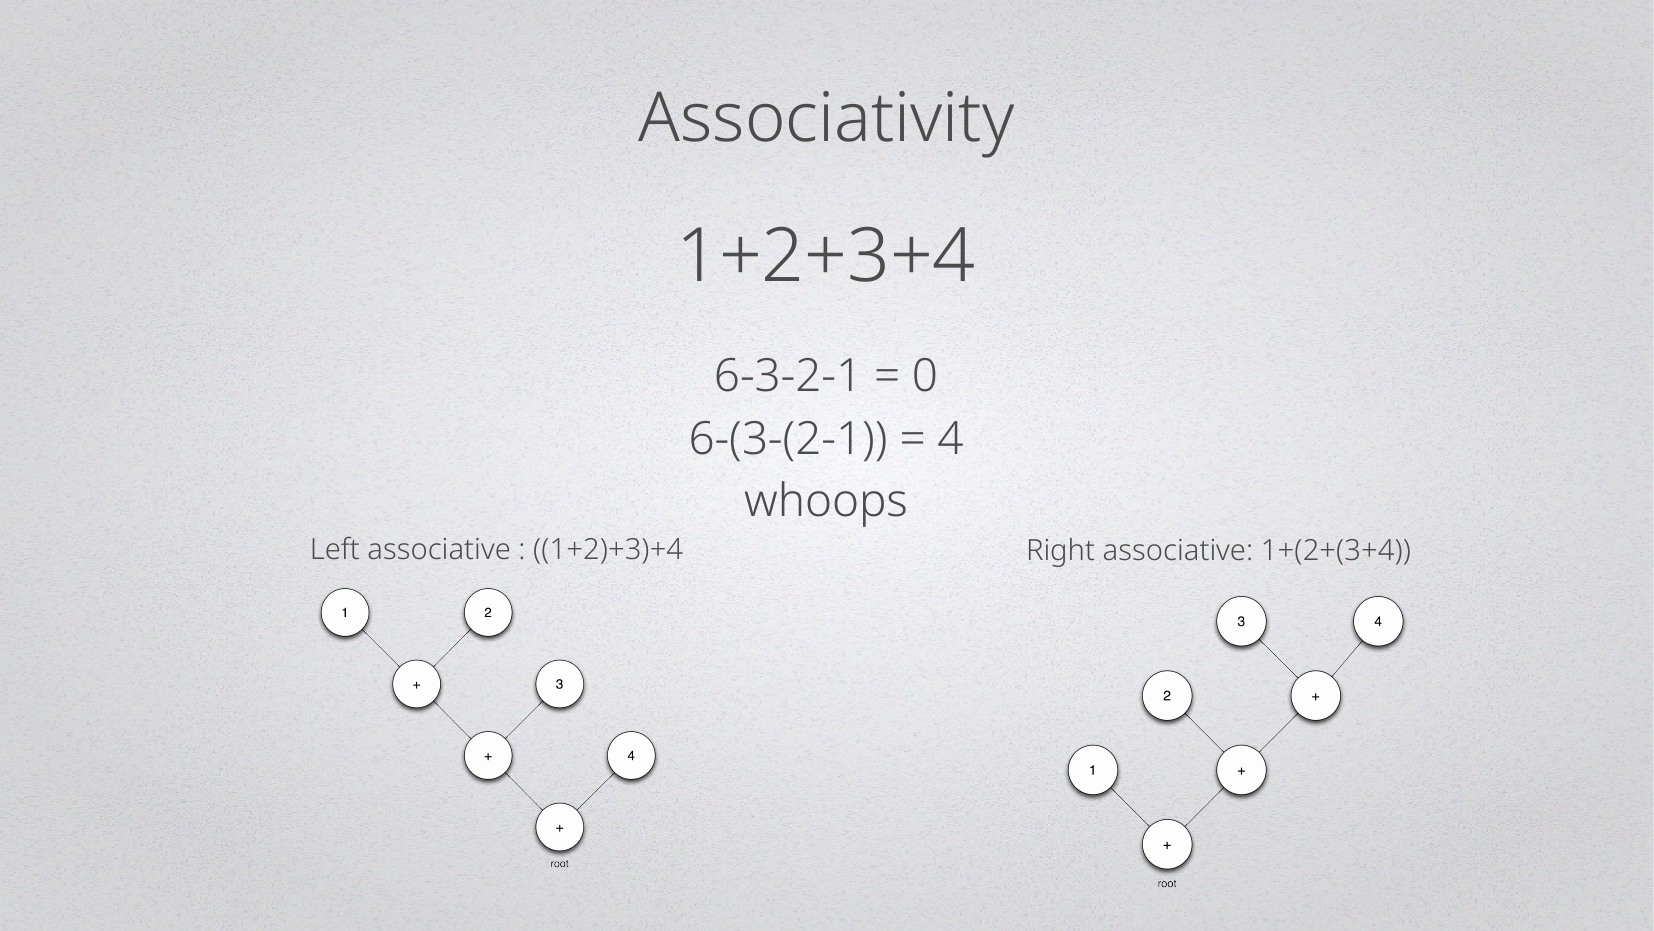

# Associativity
1+2+3+4
6-3-2-1 = 0
6-(3-(2-1)) = 4
whoops
Left associative : ((1+2)+3)+4
Right associative: 1+(2+(3+4))